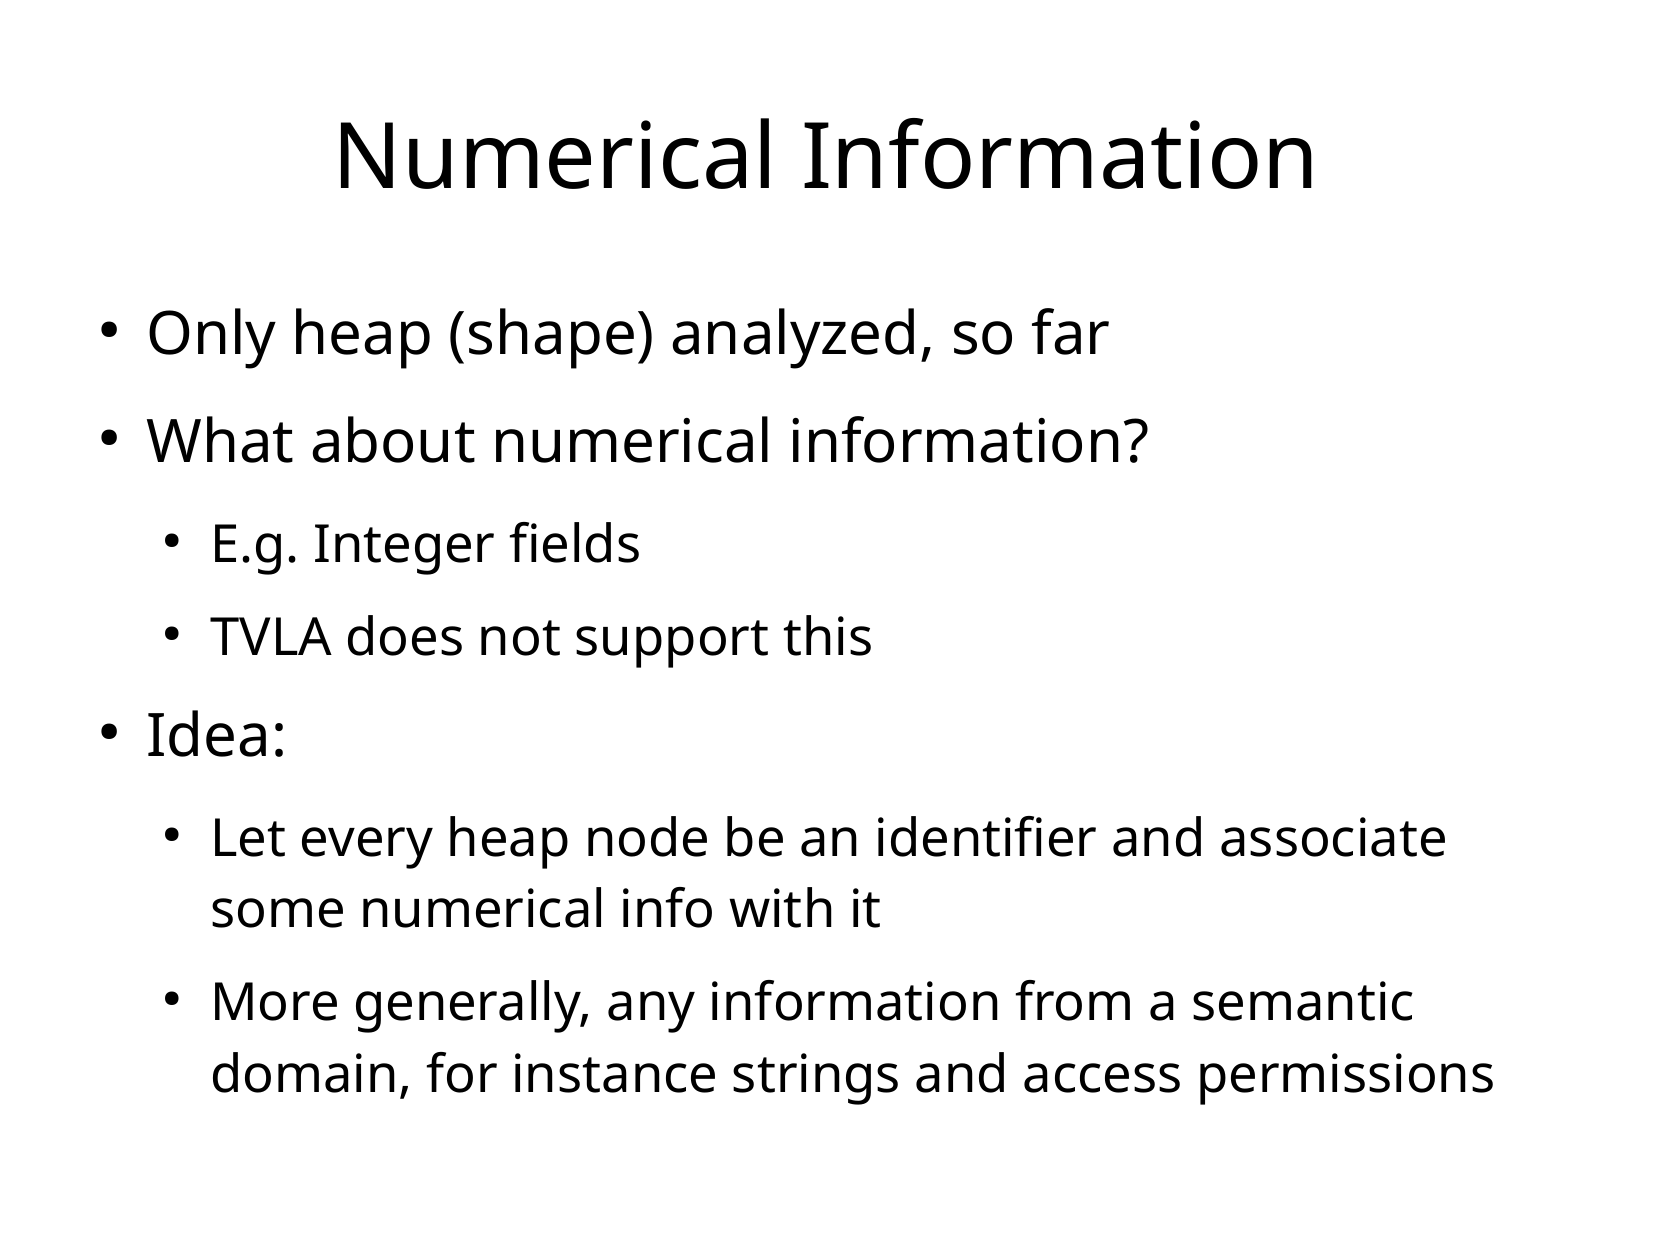

# Numerical Information
Only heap (shape) analyzed, so far
What about numerical information?
E.g. Integer fields
TVLA does not support this
Idea:
Let every heap node be an identifier and associate some numerical info with it
More generally, any information from a semantic domain, for instance strings and access permissions